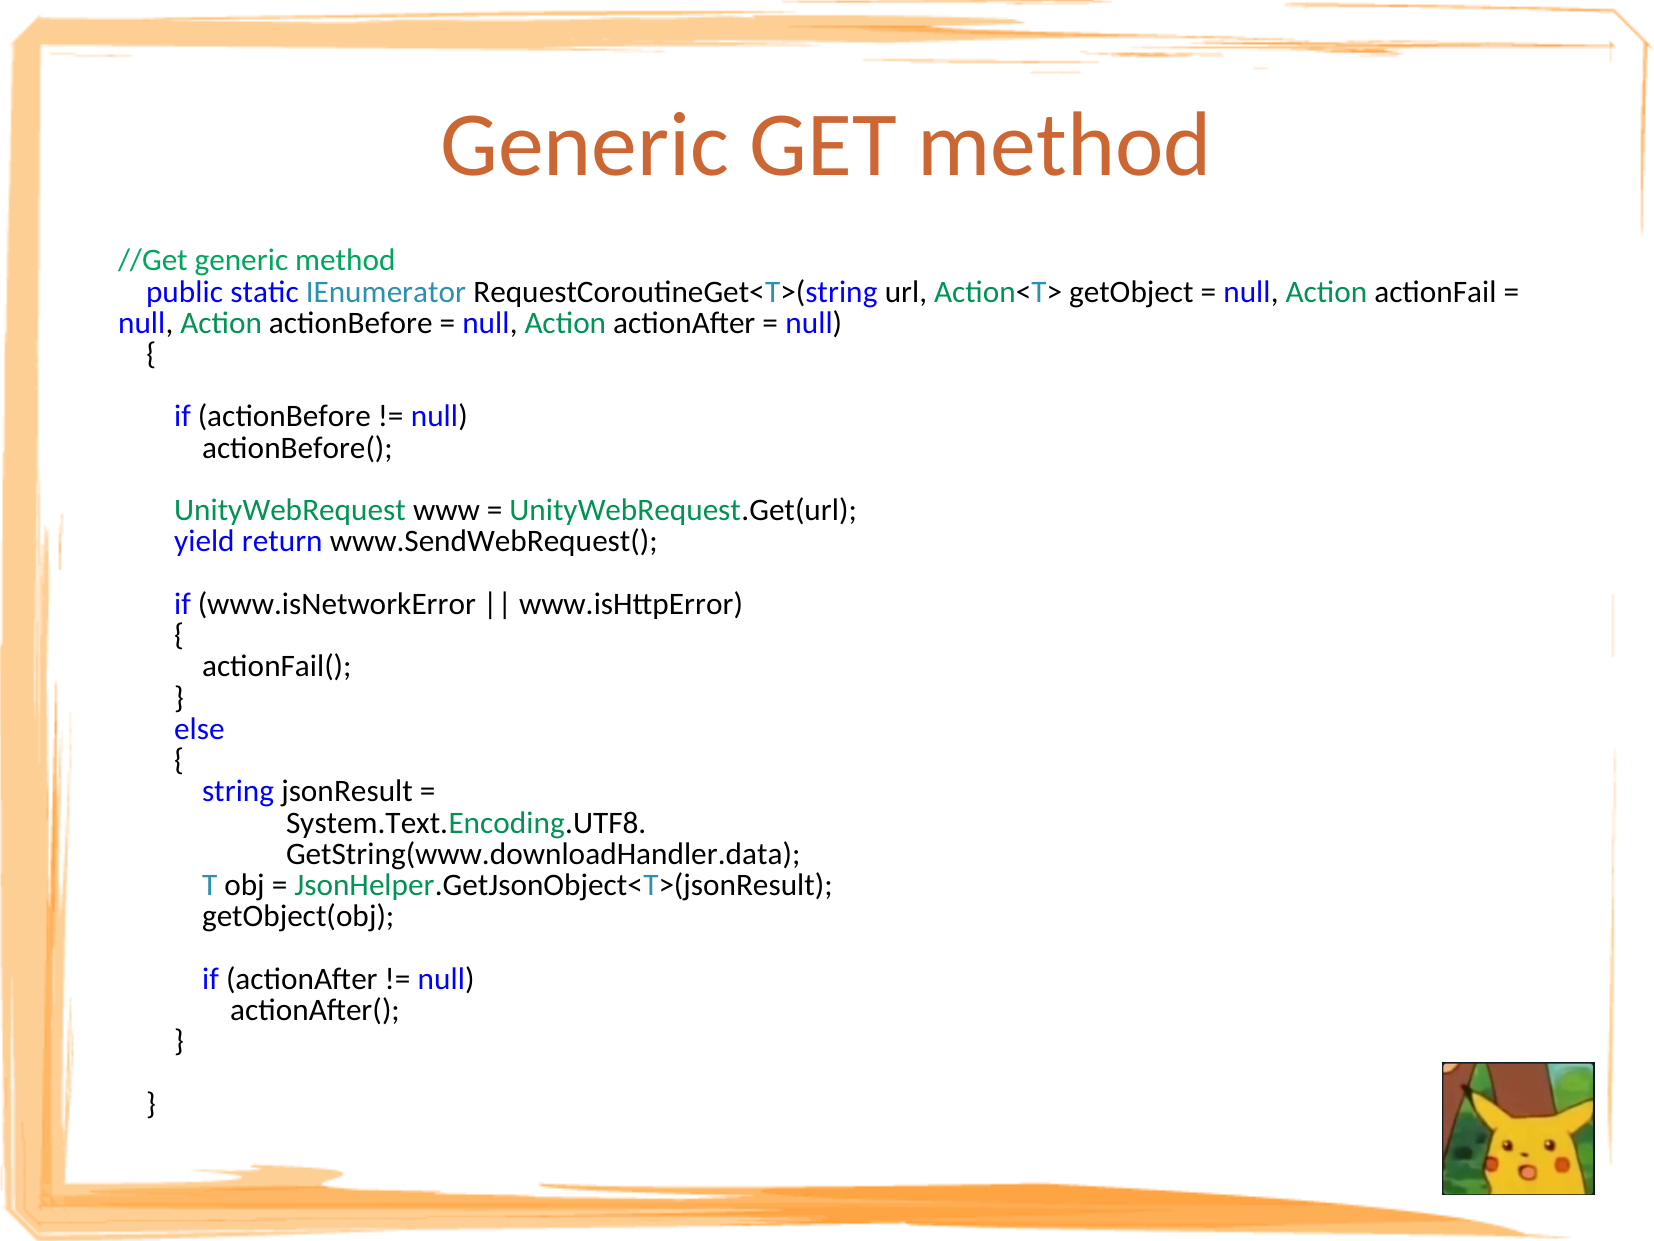

# Generic GET method
//Get generic method
 public static IEnumerator RequestCoroutineGet<T>(string url, Action<T> getObject = null, Action actionFail = null, Action actionBefore = null, Action actionAfter = null)
 {
 if (actionBefore != null)
 actionBefore();
 UnityWebRequest www = UnityWebRequest.Get(url);
 yield return www.SendWebRequest();
 if (www.isNetworkError || www.isHttpError)
 {
 actionFail();
 }
 else
 {
 string jsonResult =
 System.Text.Encoding.UTF8.
 GetString(www.downloadHandler.data);
 T obj = JsonHelper.GetJsonObject<T>(jsonResult);
 getObject(obj);
 if (actionAfter != null)
 actionAfter();
 }
 }